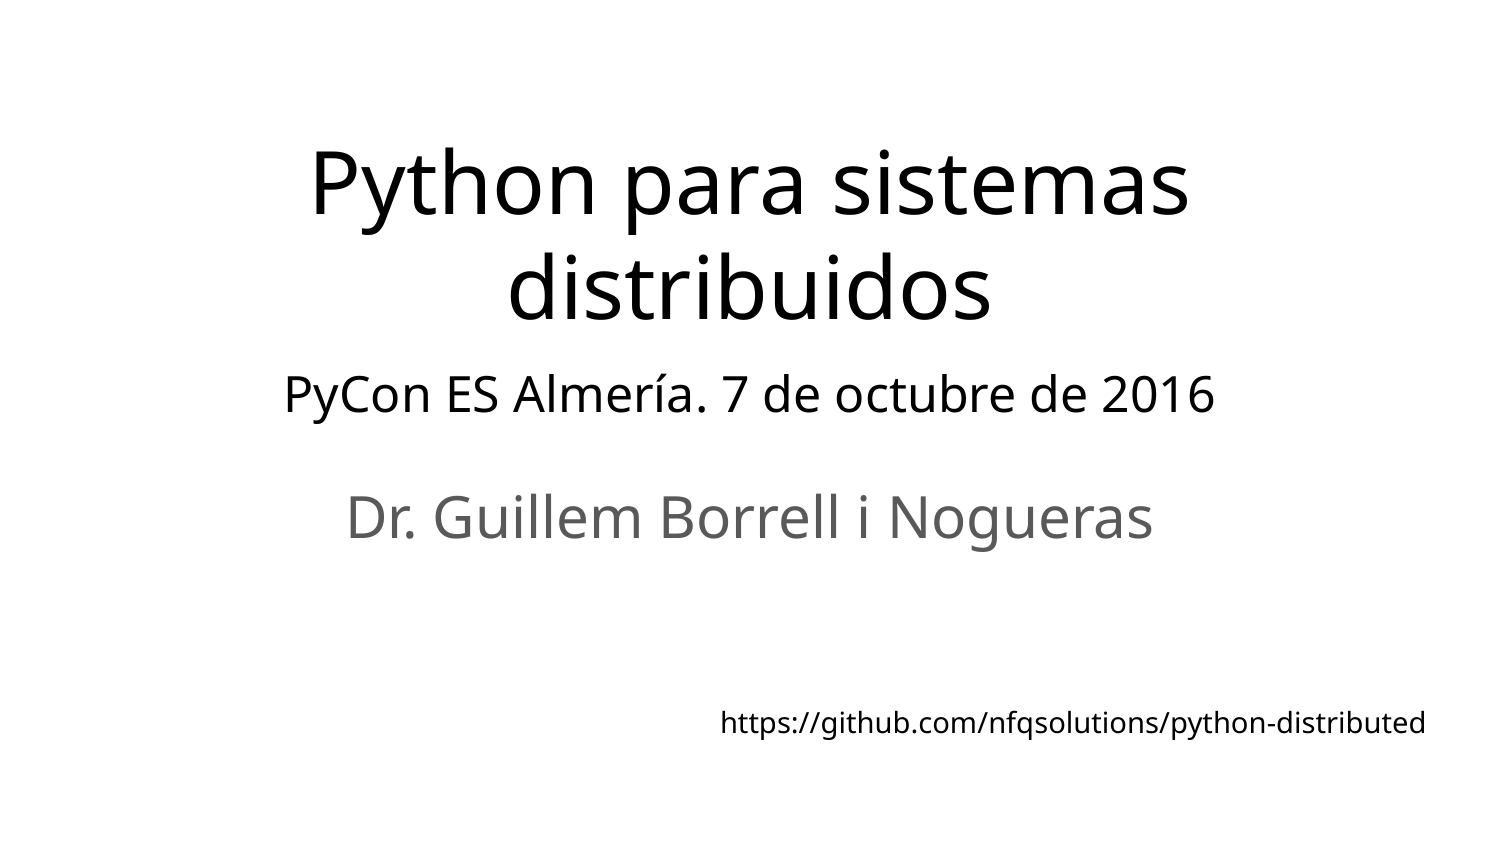

# Python para sistemas distribuidos
PyCon ES Almería. 7 de octubre de 2016
Dr. Guillem Borrell i Nogueras
https://github.com/nfqsolutions/python-distributed